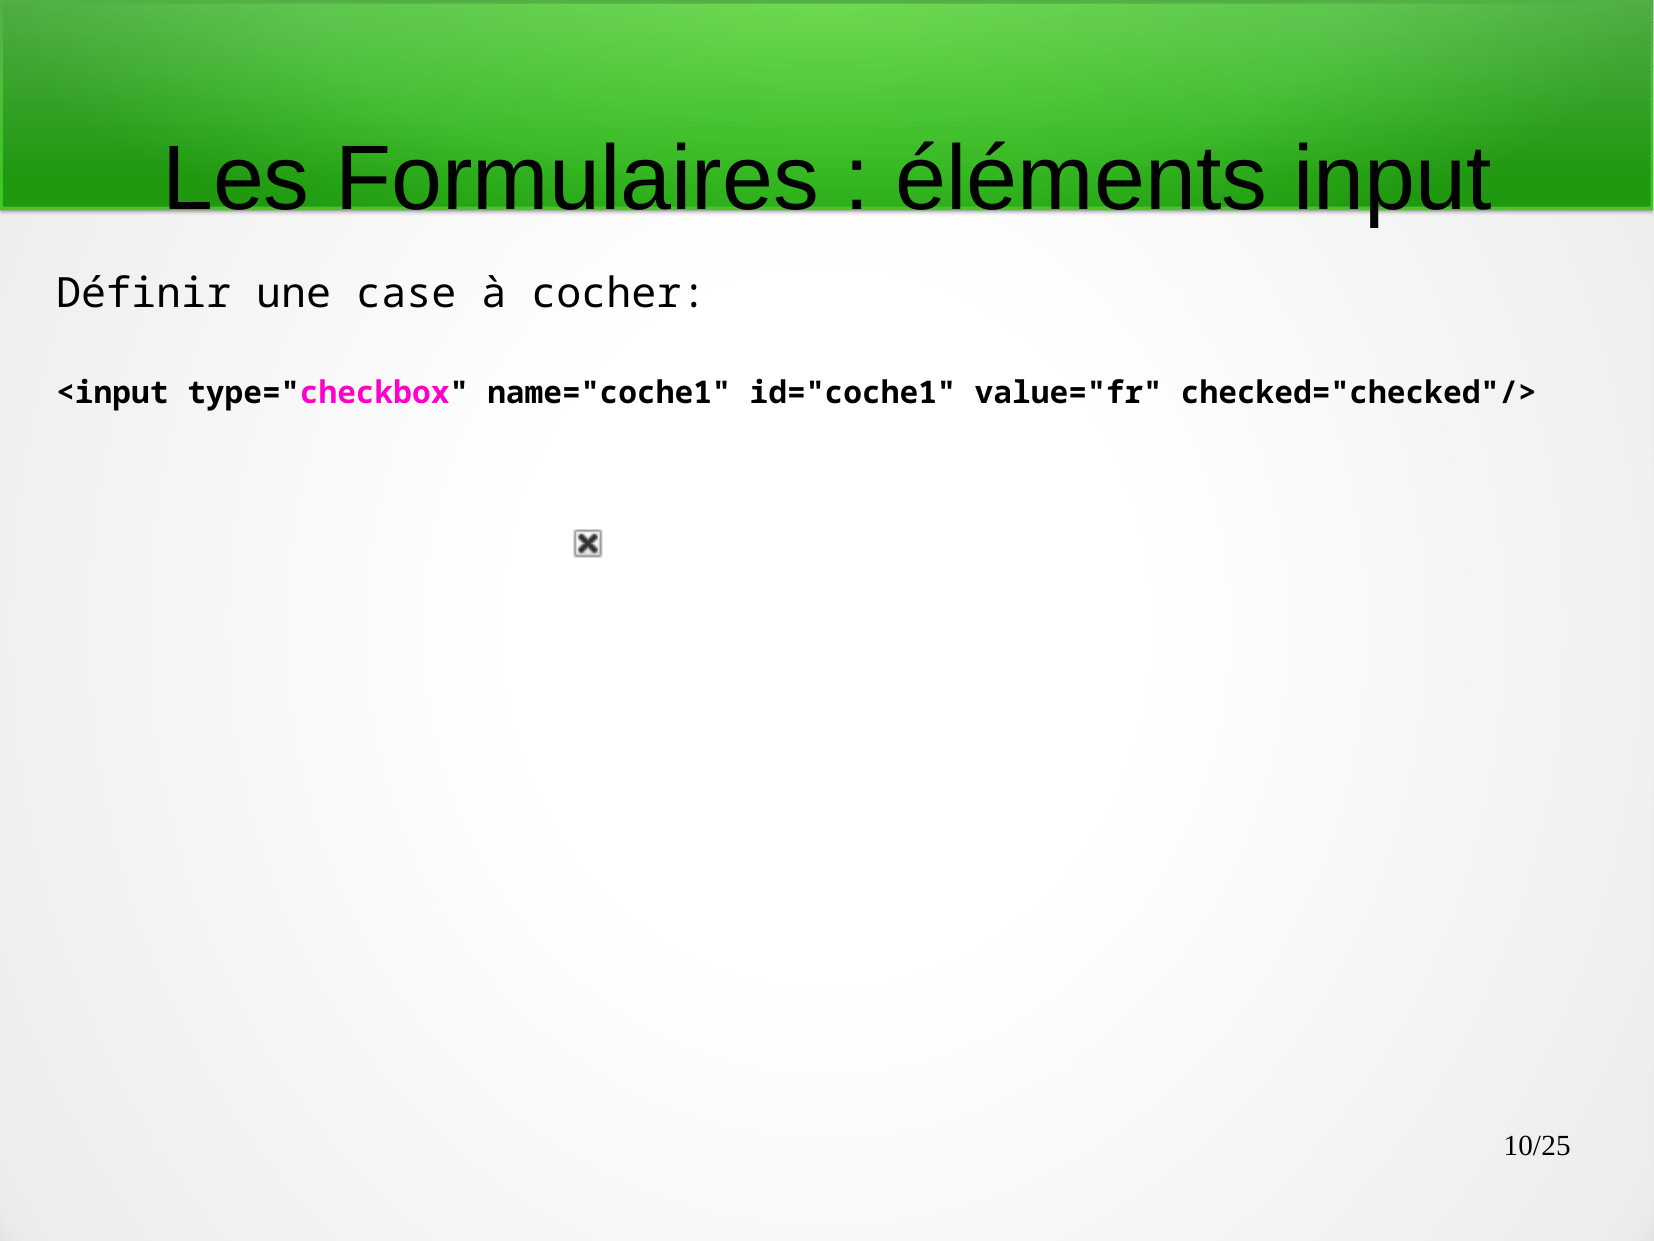

# Les Formulaires : éléments input
Définir une case à cocher:
<input type="checkbox" name="coche1" id="coche1" value="fr" checked="checked"/>
10